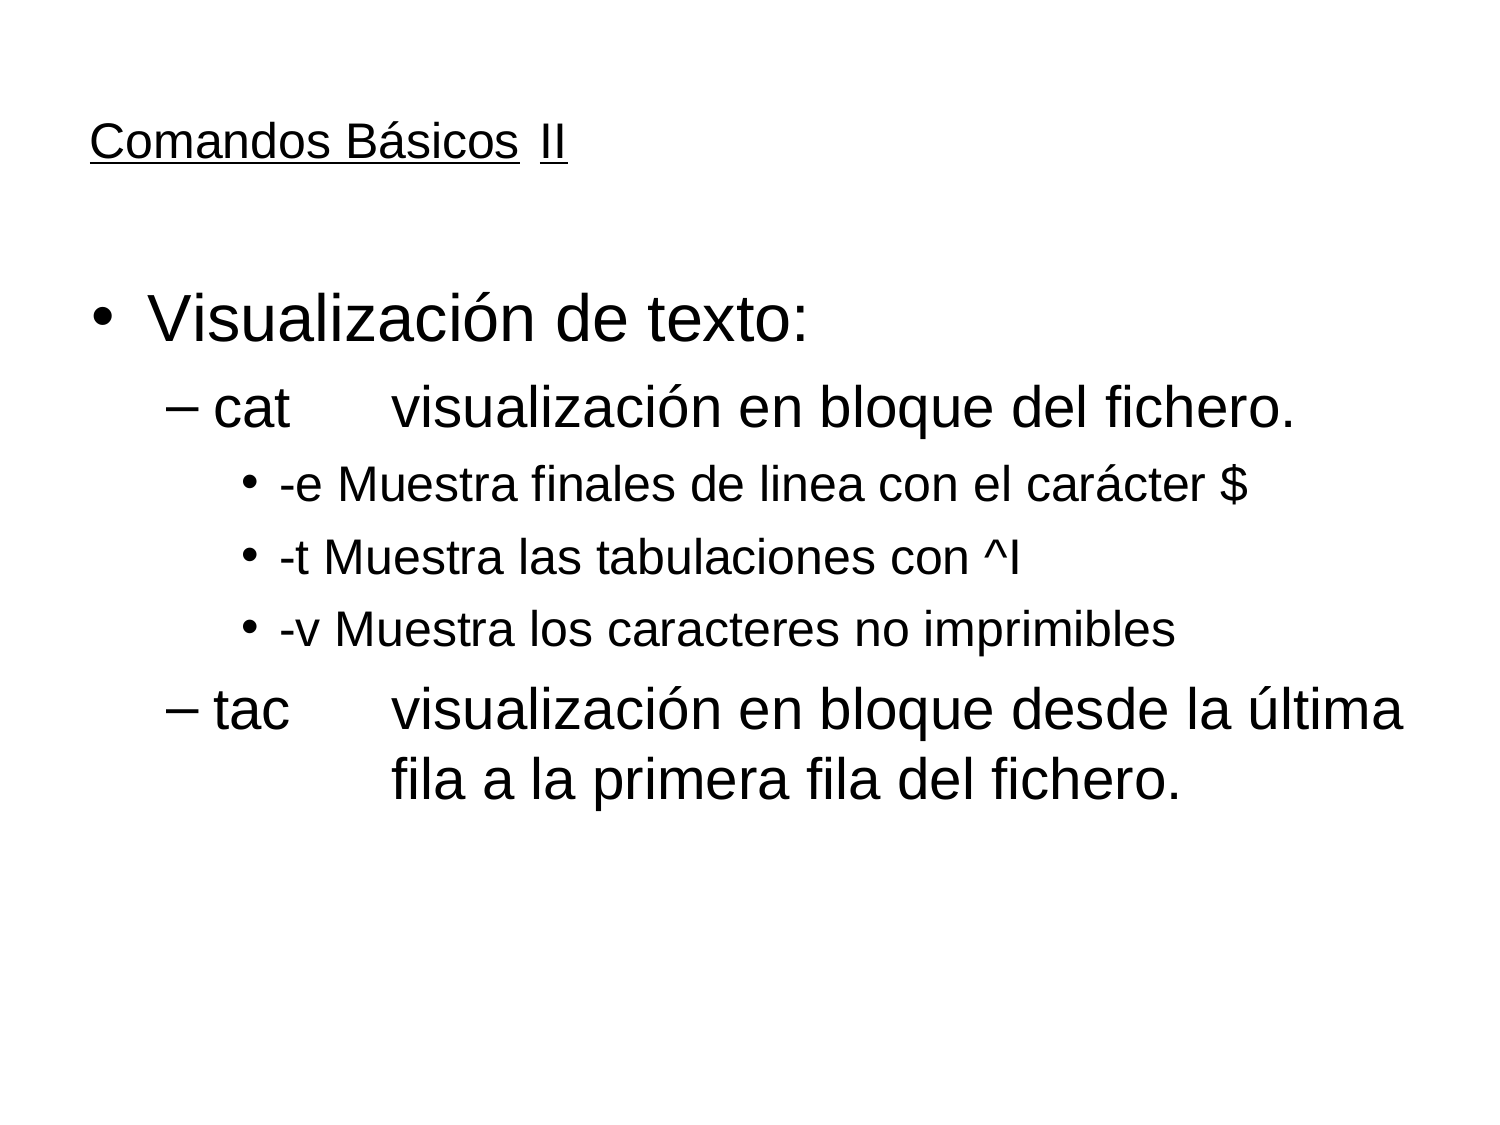

# Comandos Básicos	II
Visualización de texto:
cat	visualización en bloque del fichero.
-e Muestra finales de linea con el carácter $
-t Muestra las tabulaciones con ^I
-v Muestra los caracteres no imprimibles
tac	visualización en bloque desde la última 		fila a la primera fila del fichero.